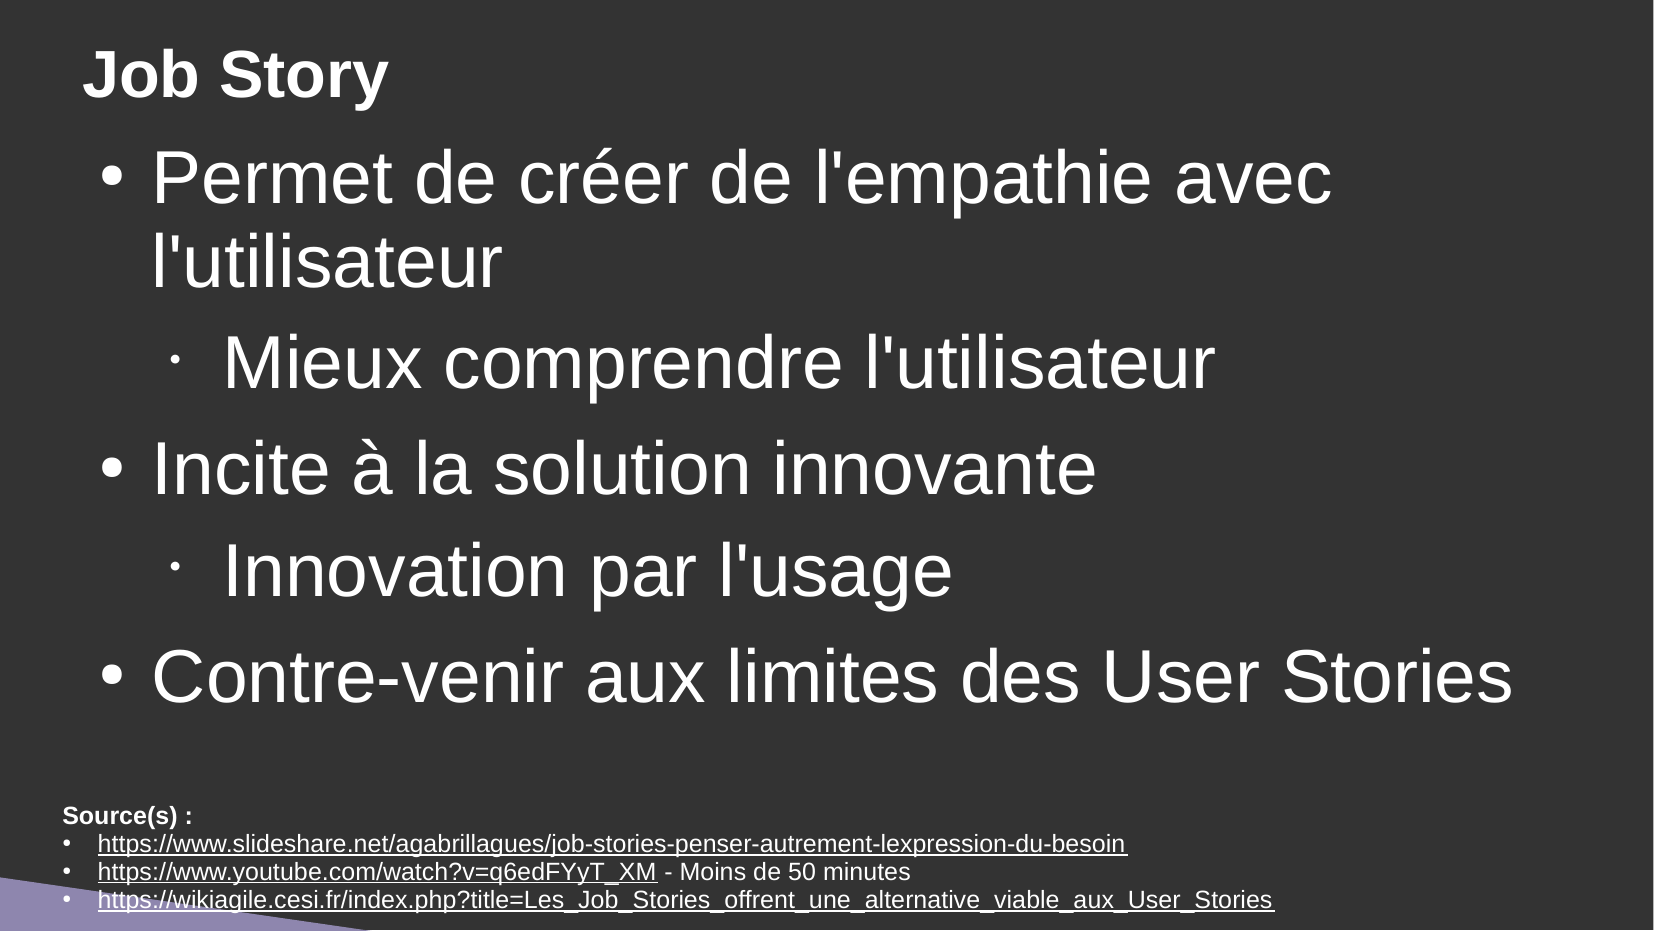

# Job Story
Permet de créer de l'empathie avec l'utilisateur
Mieux comprendre l'utilisateur
Incite à la solution innovante
Innovation par l'usage
Contre-venir aux limites des User Stories
Source(s) :
https://www.slideshare.net/agabrillagues/job-stories-penser-autrement-lexpression-du-besoin
https://www.youtube.com/watch?v=q6edFYyT_XM - Moins de 50 minutes
https://wikiagile.cesi.fr/index.php?title=Les_Job_Stories_offrent_une_alternative_viable_aux_User_Stories